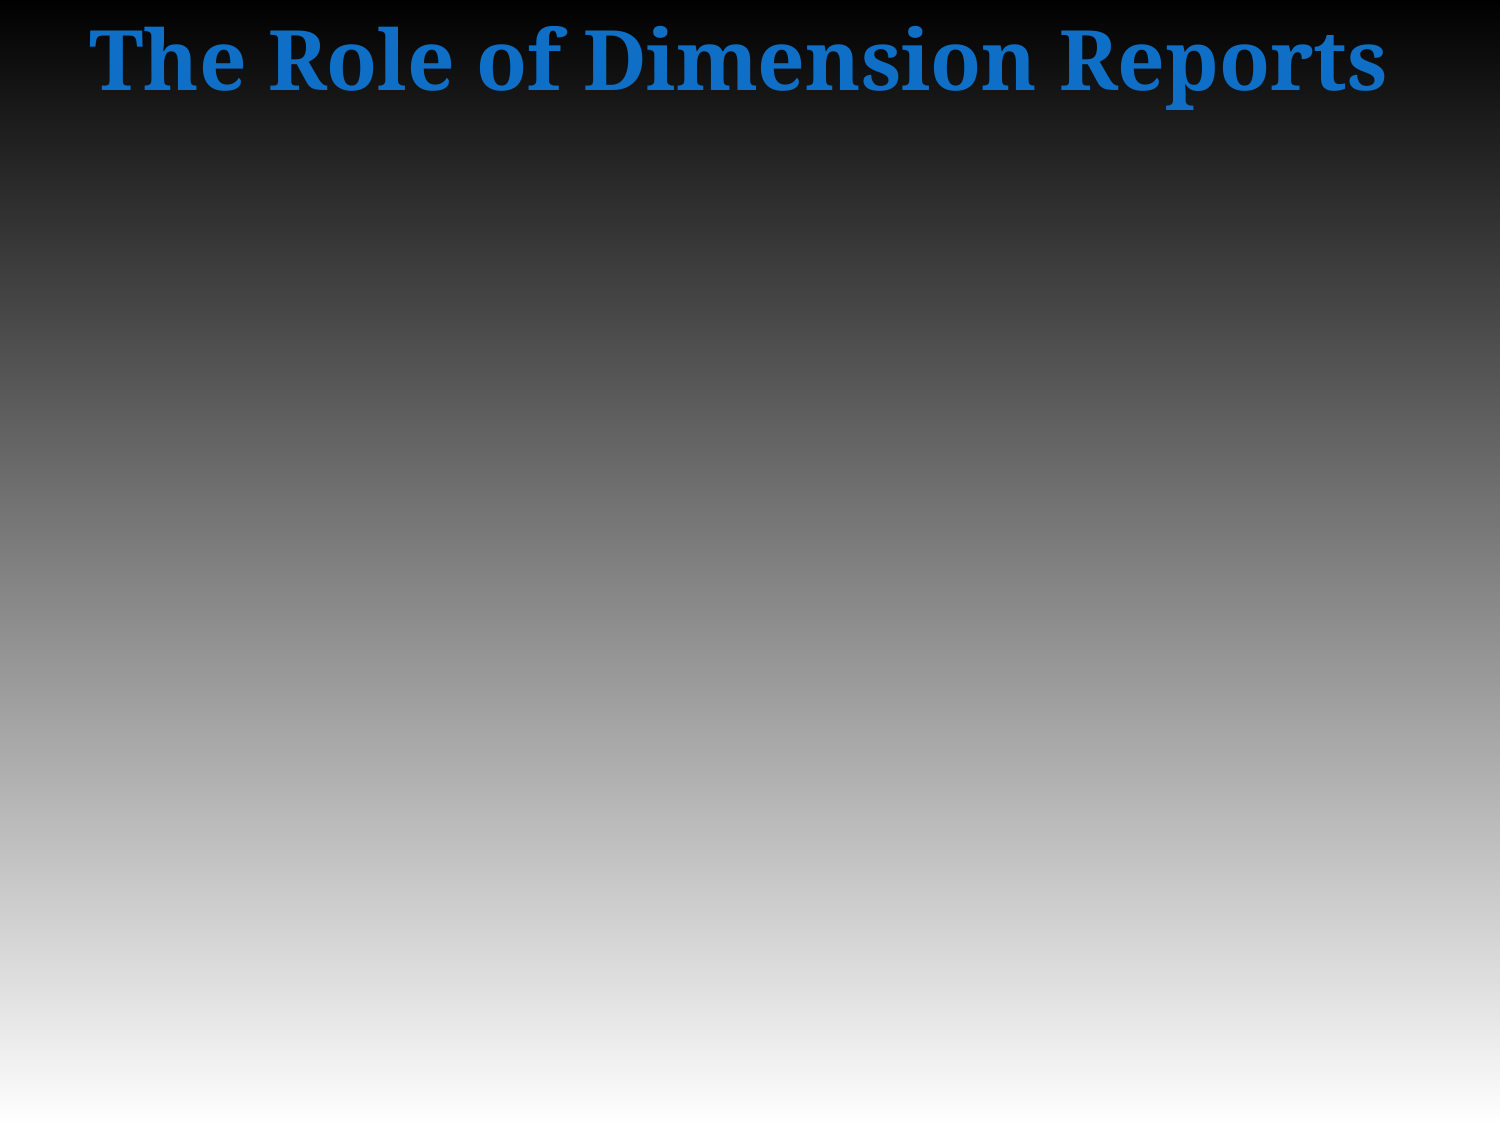

The Role of Dimension Reports
Self-Study
Final Report
Philosophy
Organization
Learning
Faculty/
Campus Culture
Transitions
All Students
Diversity
Roles &
Purposes
Improvement